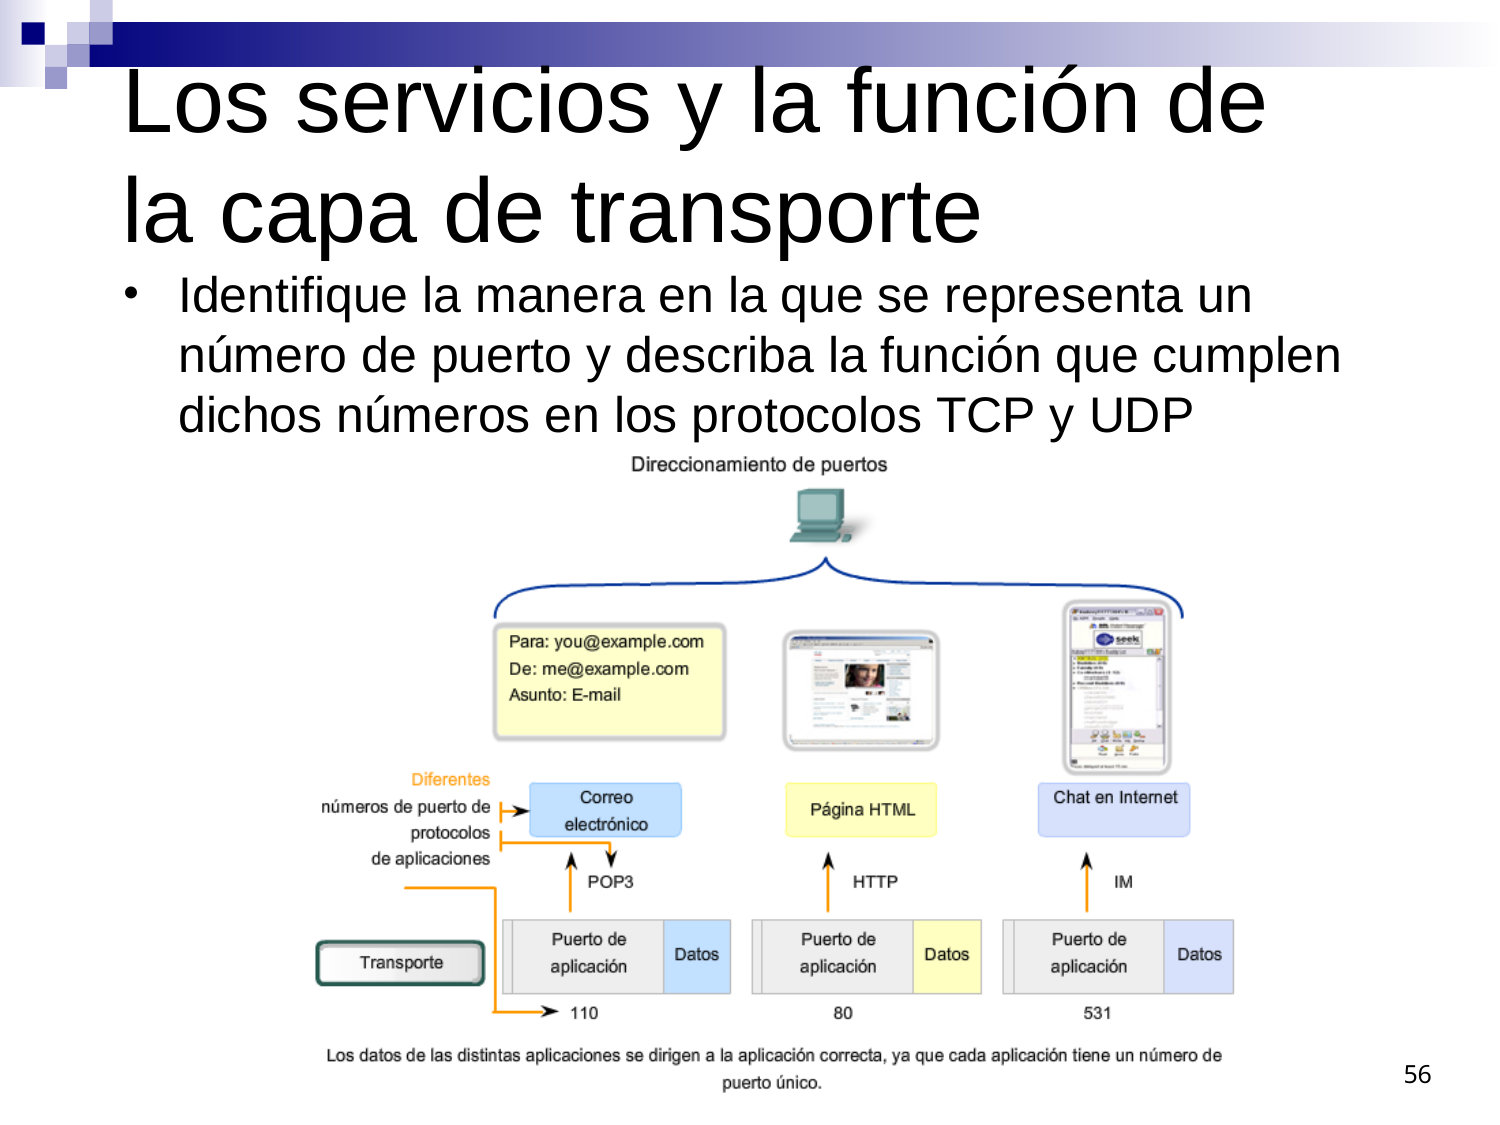

Los servicios y la función de la capa de transporte
Identifique la manera en la que se representa un número de puerto y describa la función que cumplen dichos números en los protocolos TCP y UDP